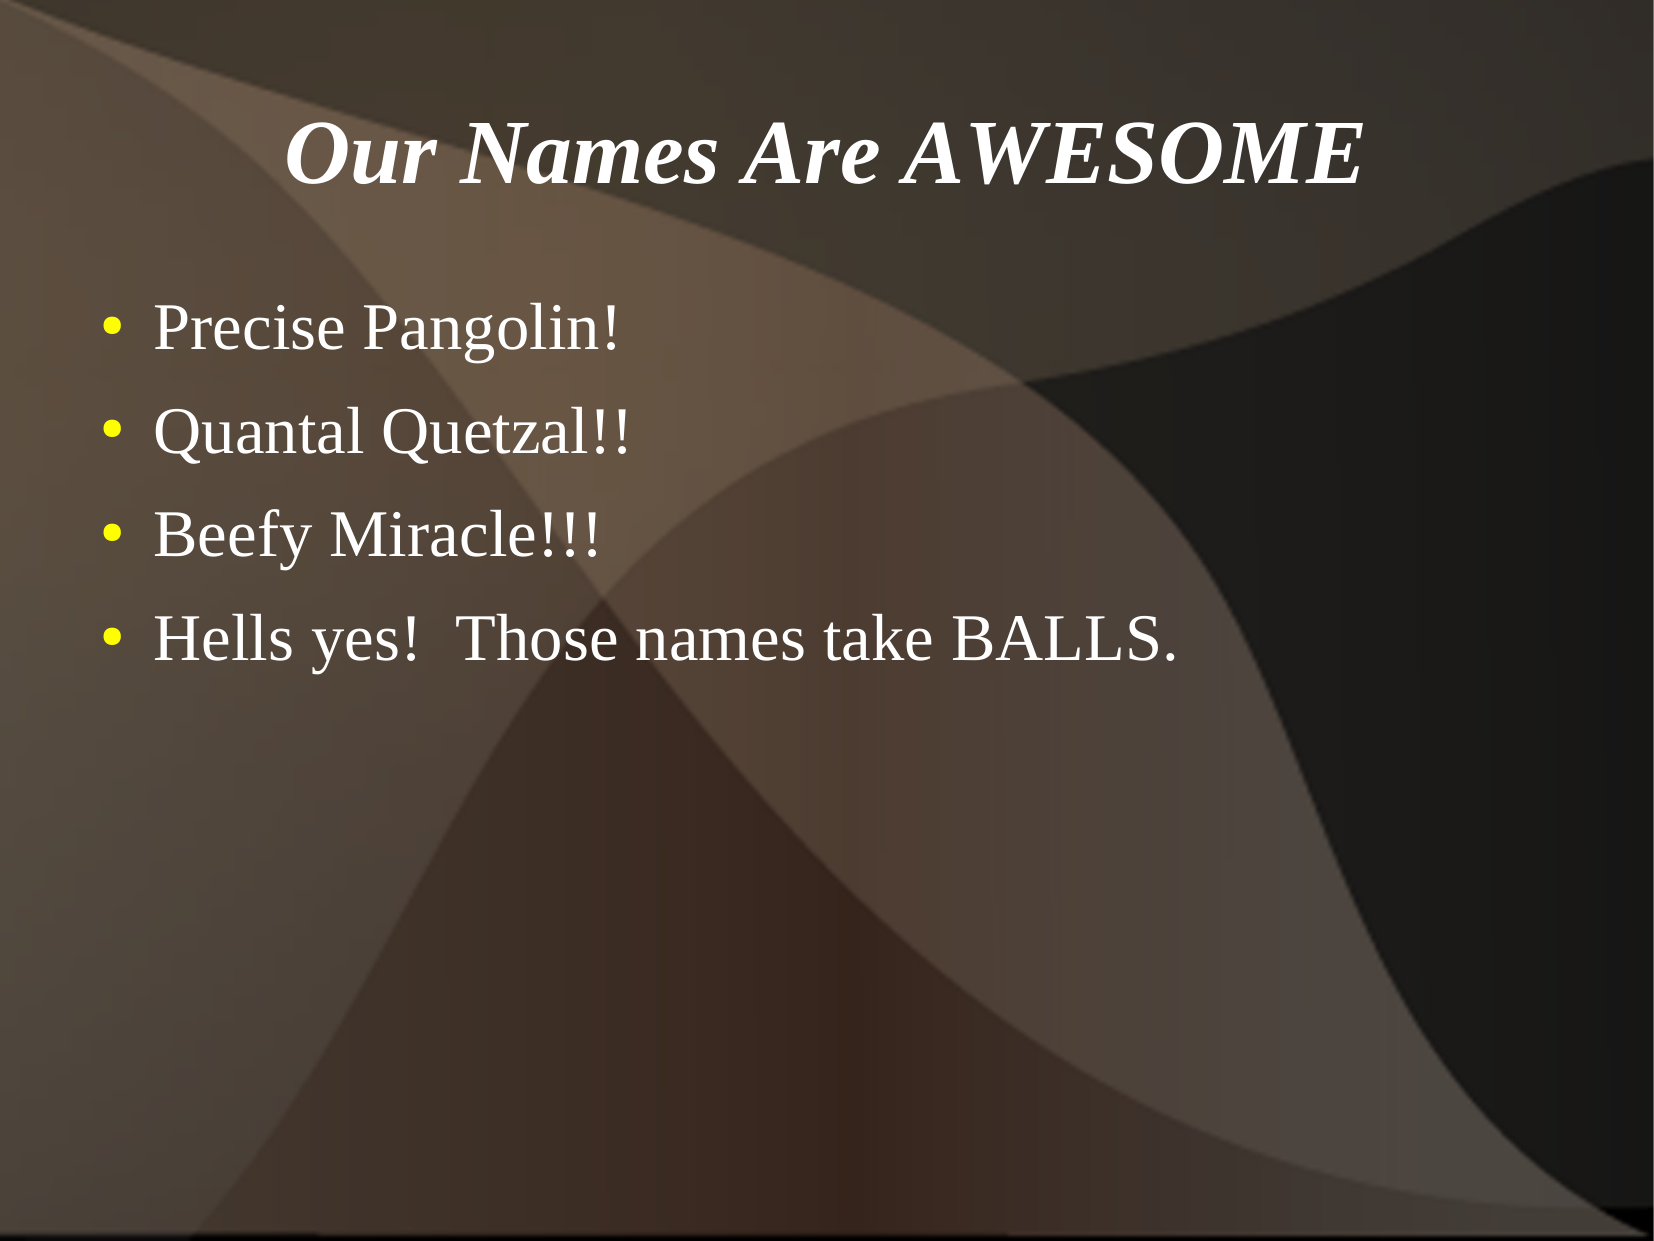

# Our Names Are AWESOME
Precise Pangolin!
Quantal Quetzal!!
Beefy Miracle!!!
Hells yes! Those names take BALLS.